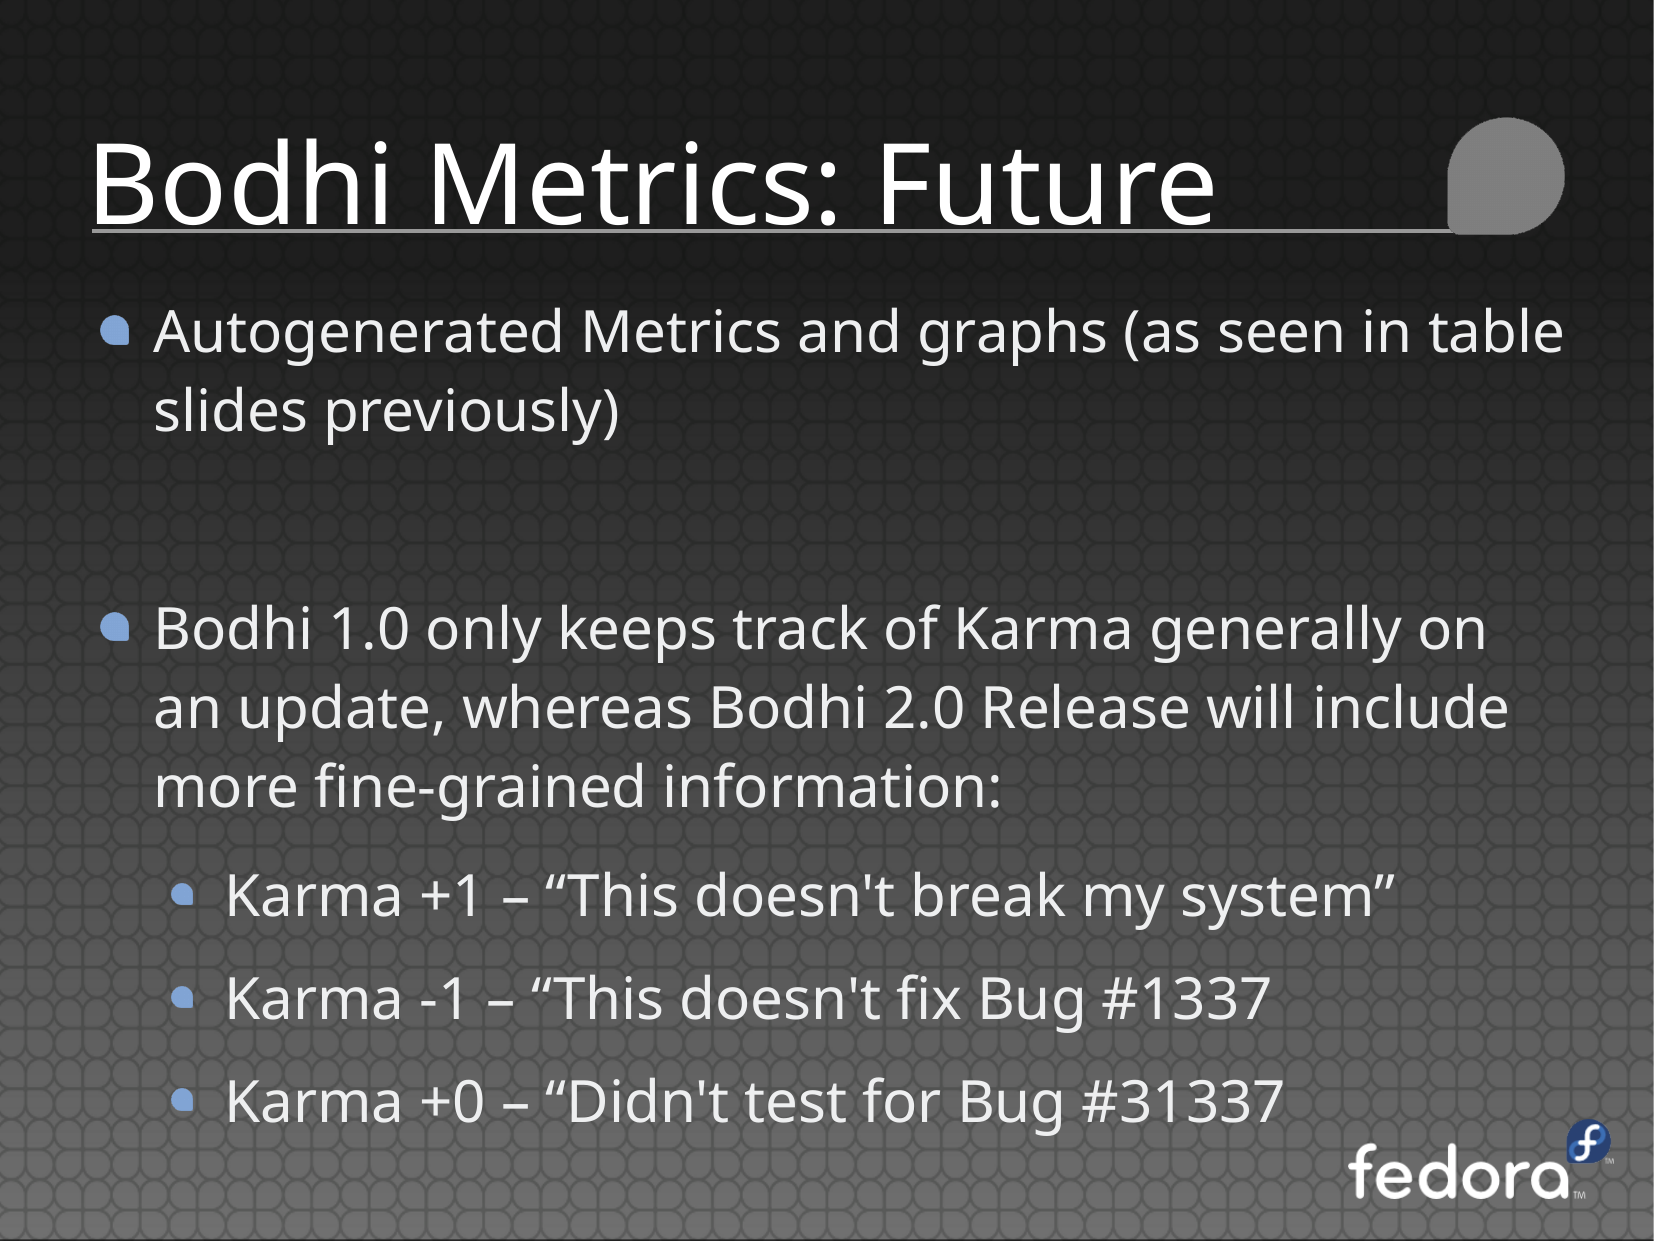

# Bodhi Metrics: Future
Autogenerated Metrics and graphs (as seen in table slides previously)
Bodhi 1.0 only keeps track of Karma generally on an update, whereas Bodhi 2.0 Release will include more fine-grained information:
Karma +1 – “This doesn't break my system”
Karma -1 – “This doesn't fix Bug #1337
Karma +0 – “Didn't test for Bug #31337